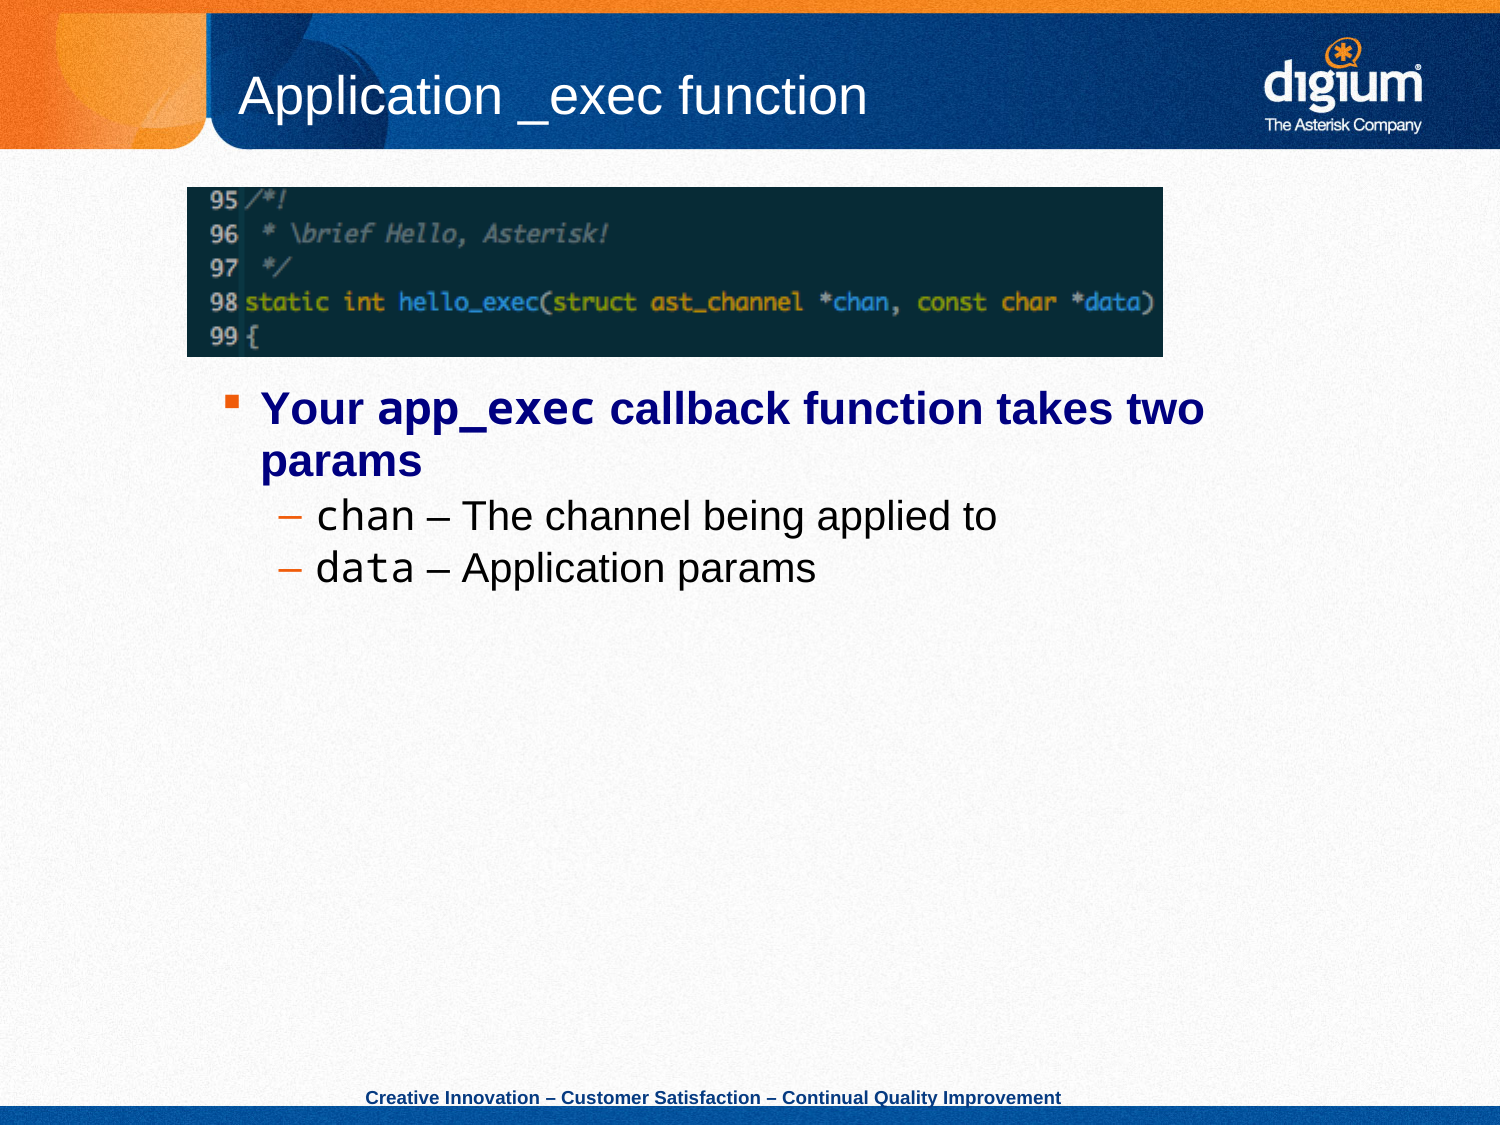

# Application _exec function
Your app_exec callback function takes two params
chan – The channel being applied to
data – Application params